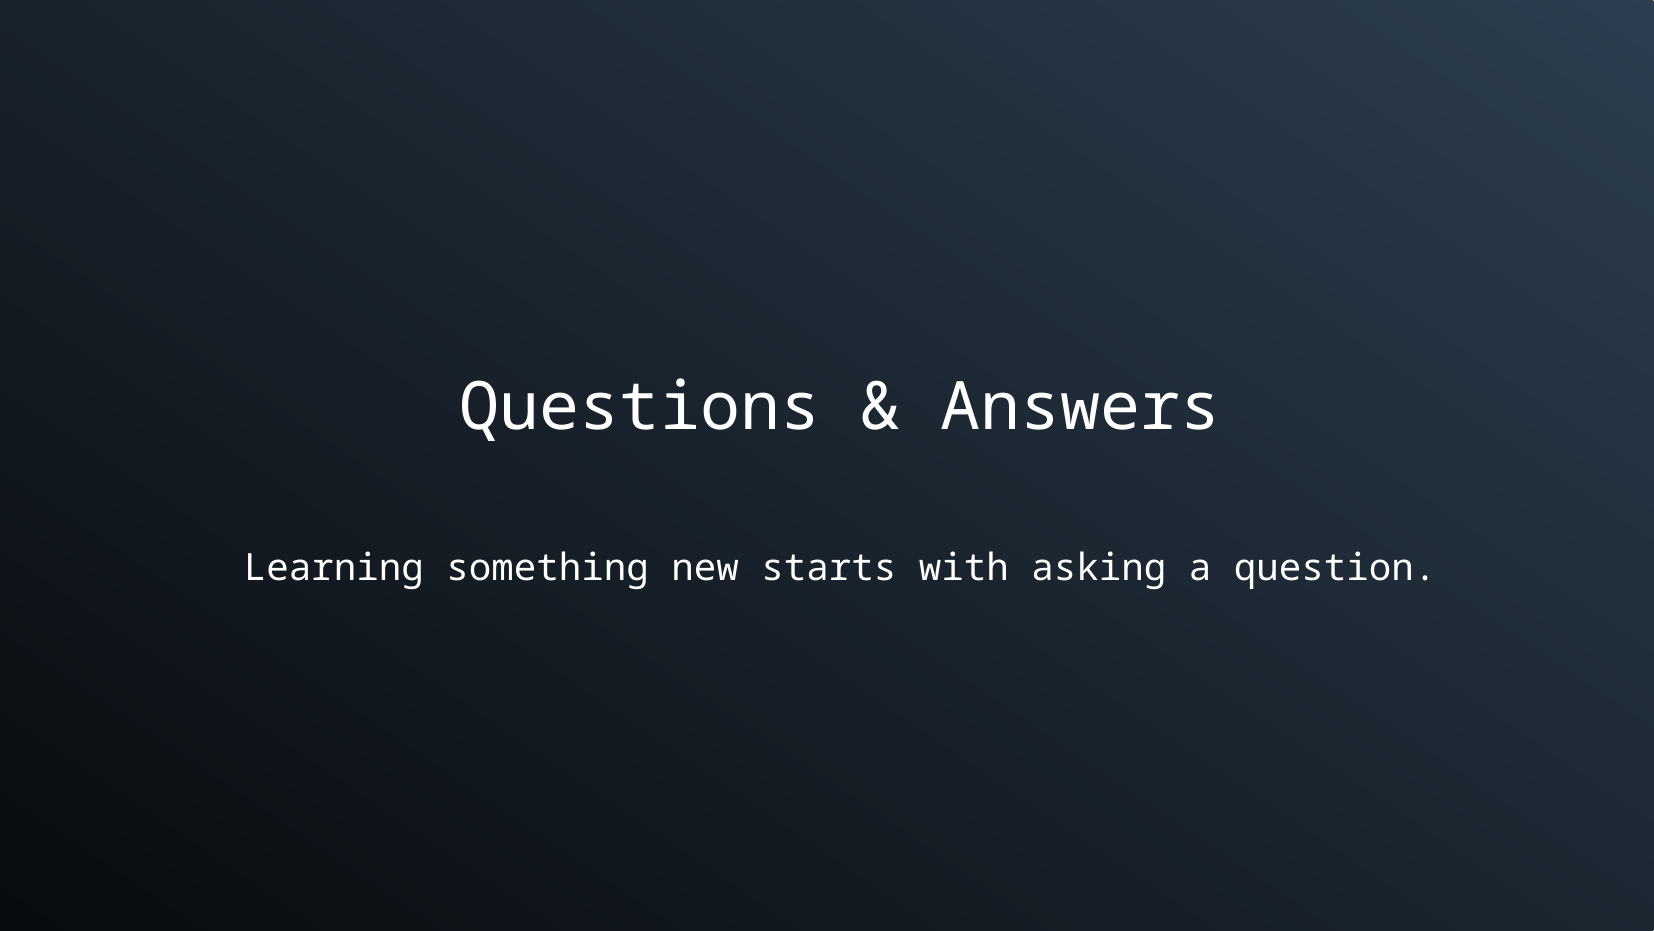

# Questions & Answers
Learning something new starts with asking a question.